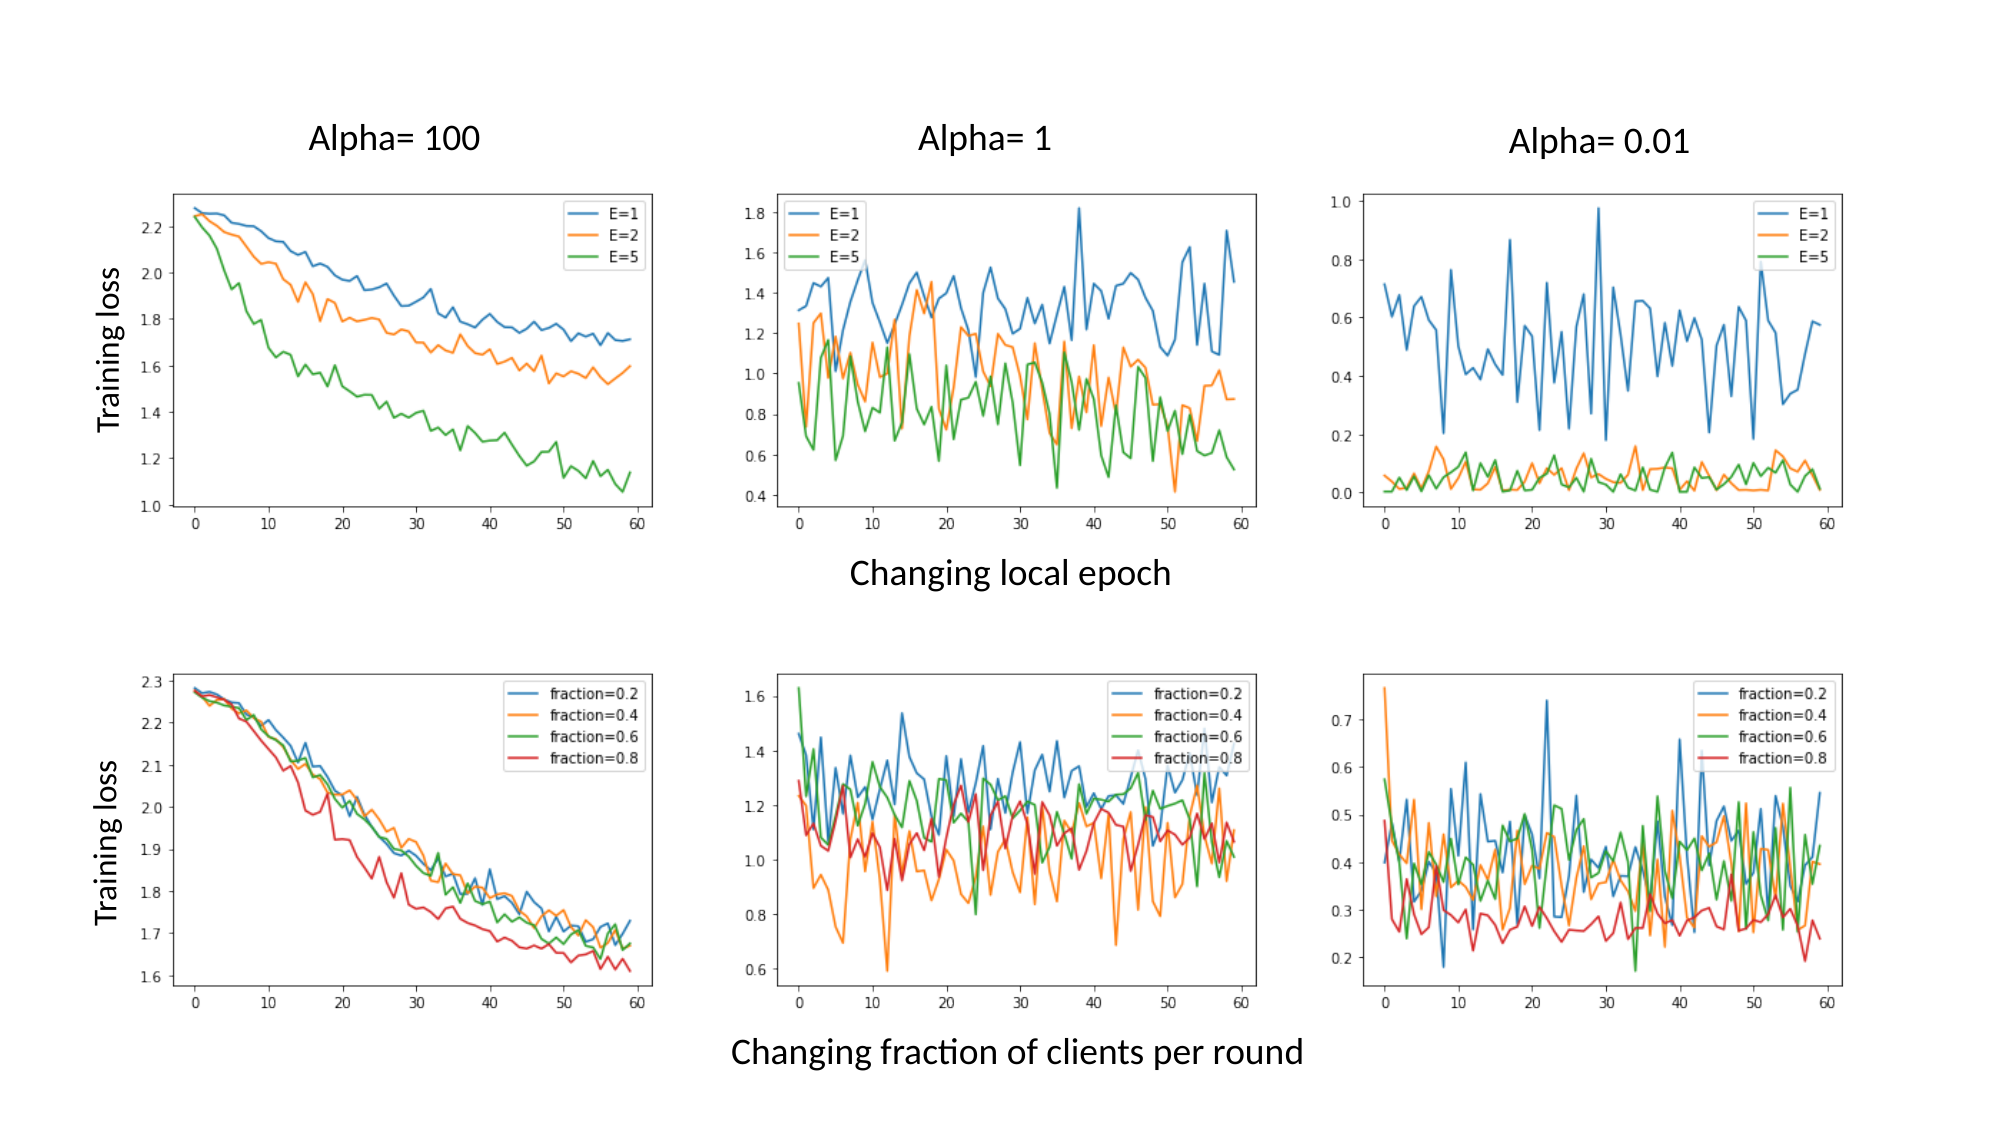

Alpha= 100
Alpha= 1
Alpha= 0.01
Training loss
Changing local epoch
Training loss
Changing fraction of clients per round